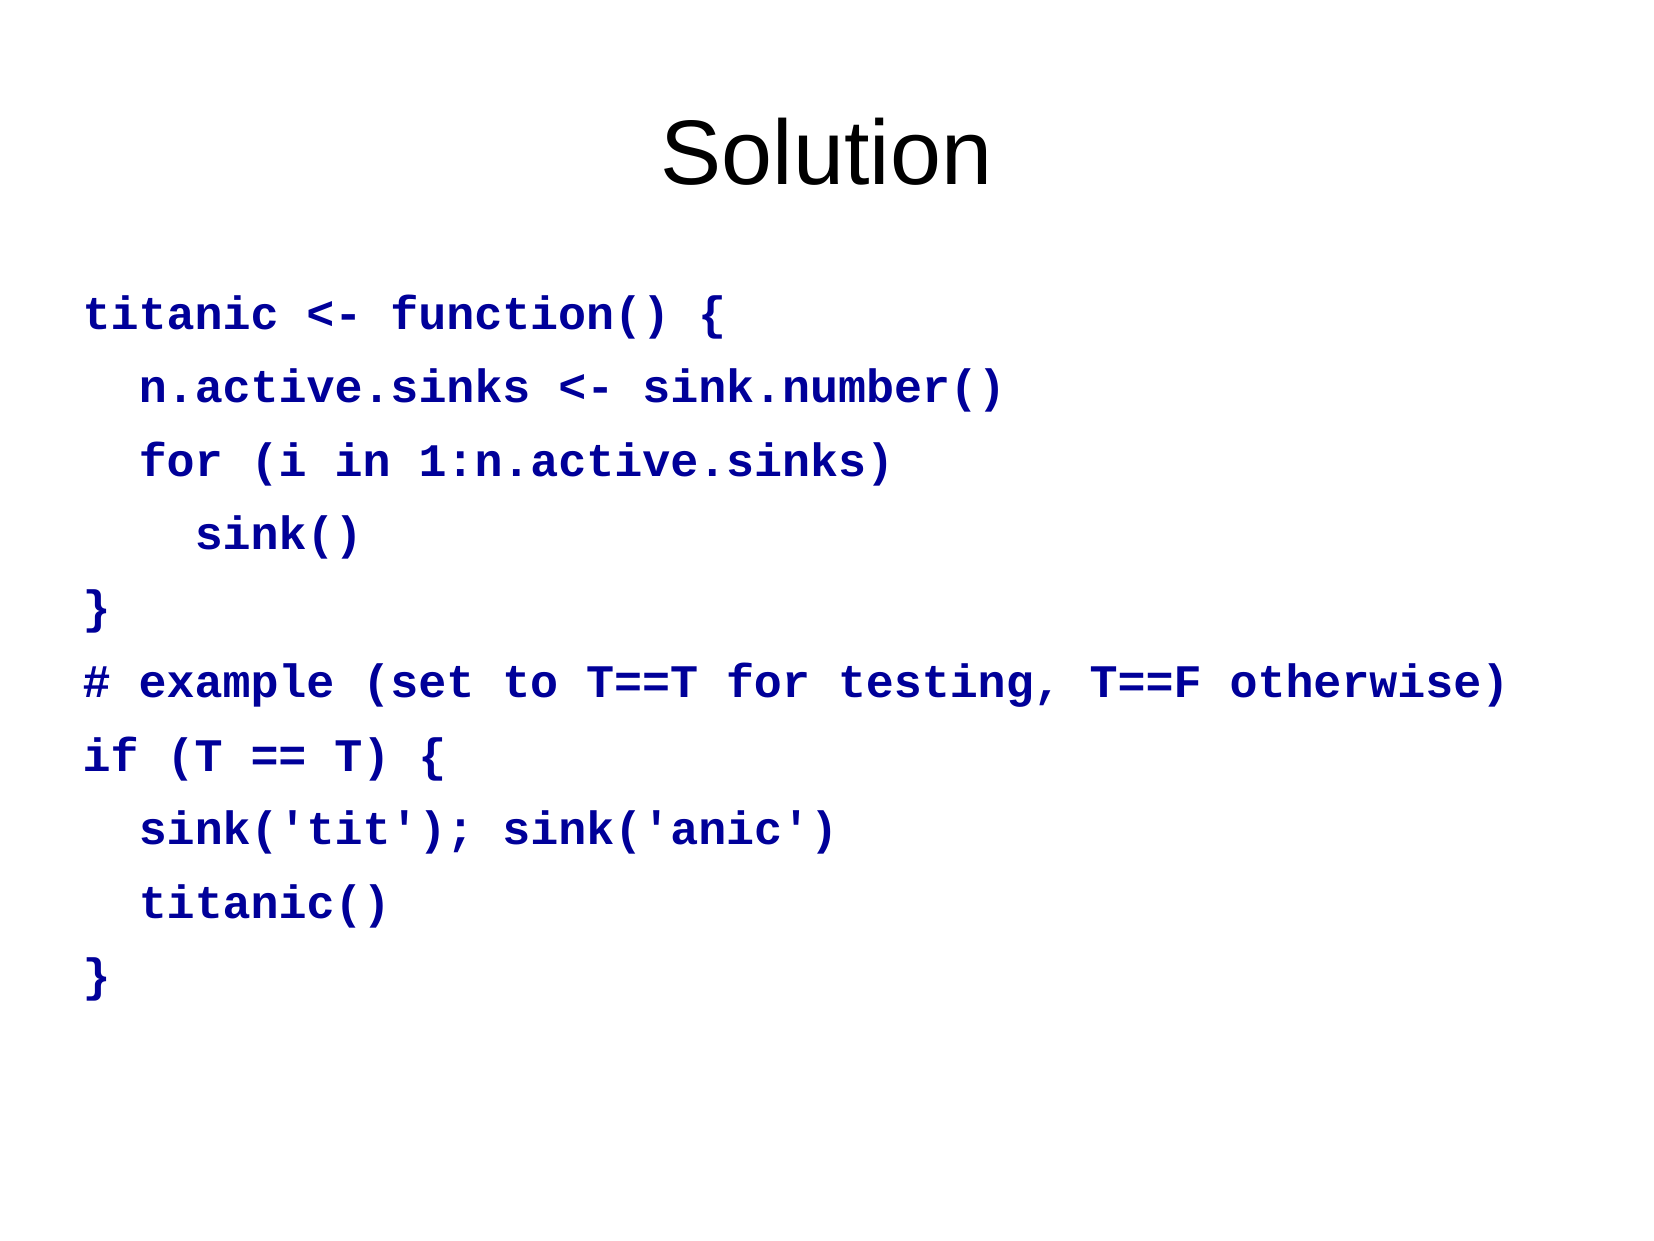

# Solution
titanic <- function() {
 n.active.sinks <- sink.number()
 for (i in 1:n.active.sinks)
 sink()
}
# example (set to T==T for testing, T==F otherwise)
if (T == T) {
 sink('tit'); sink('anic')
 titanic()
}